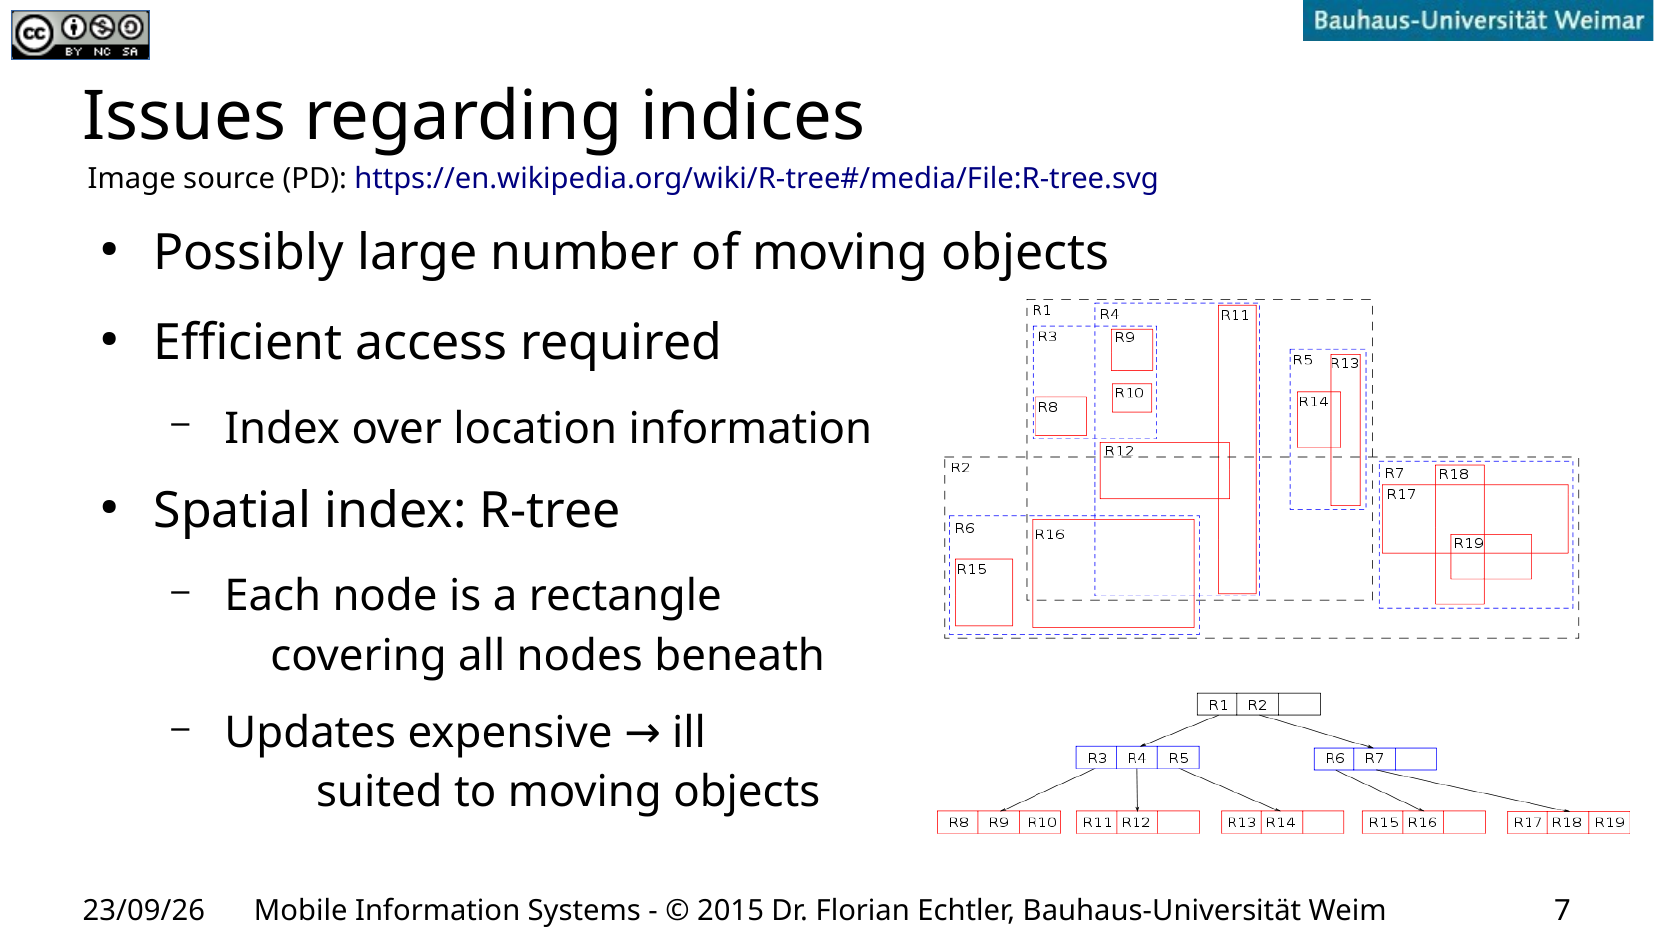

# Issues regarding indices
Image source (PD): https://en.wikipedia.org/wiki/R-tree#/media/File:R-tree.svg
Possibly large number of moving objects
Efficient access required
Index over location information
Spatial index: R-tree
Each node is a rectangle covering all nodes beneath
Updates expensive → ill suited to moving objects
Mobile Information Systems - © 2015 Dr. Florian Echtler, Bauhaus-Universität Weimar
7